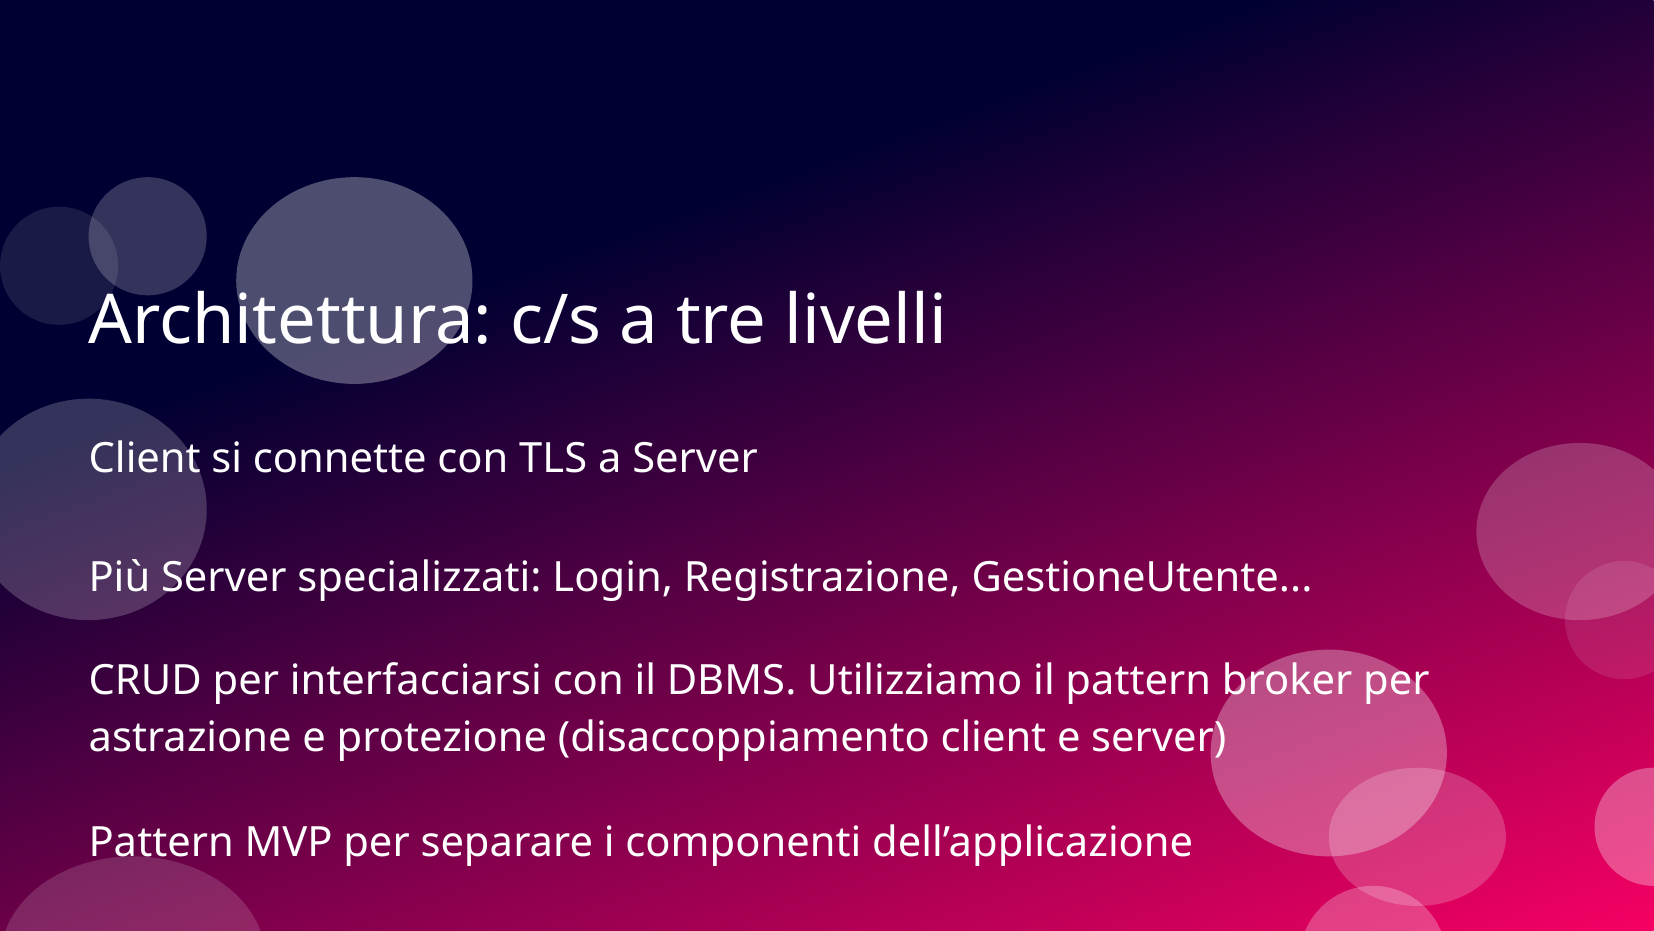

# Architettura: c/s a tre livelli
Client si connette con TLS a Server
Più Server specializzati: Login, Registrazione, GestioneUtente...
CRUD per interfacciarsi con il DBMS. Utilizziamo il pattern broker per astrazione e protezione (disaccoppiamento client e server)
Pattern MVP per separare i componenti dell’applicazione